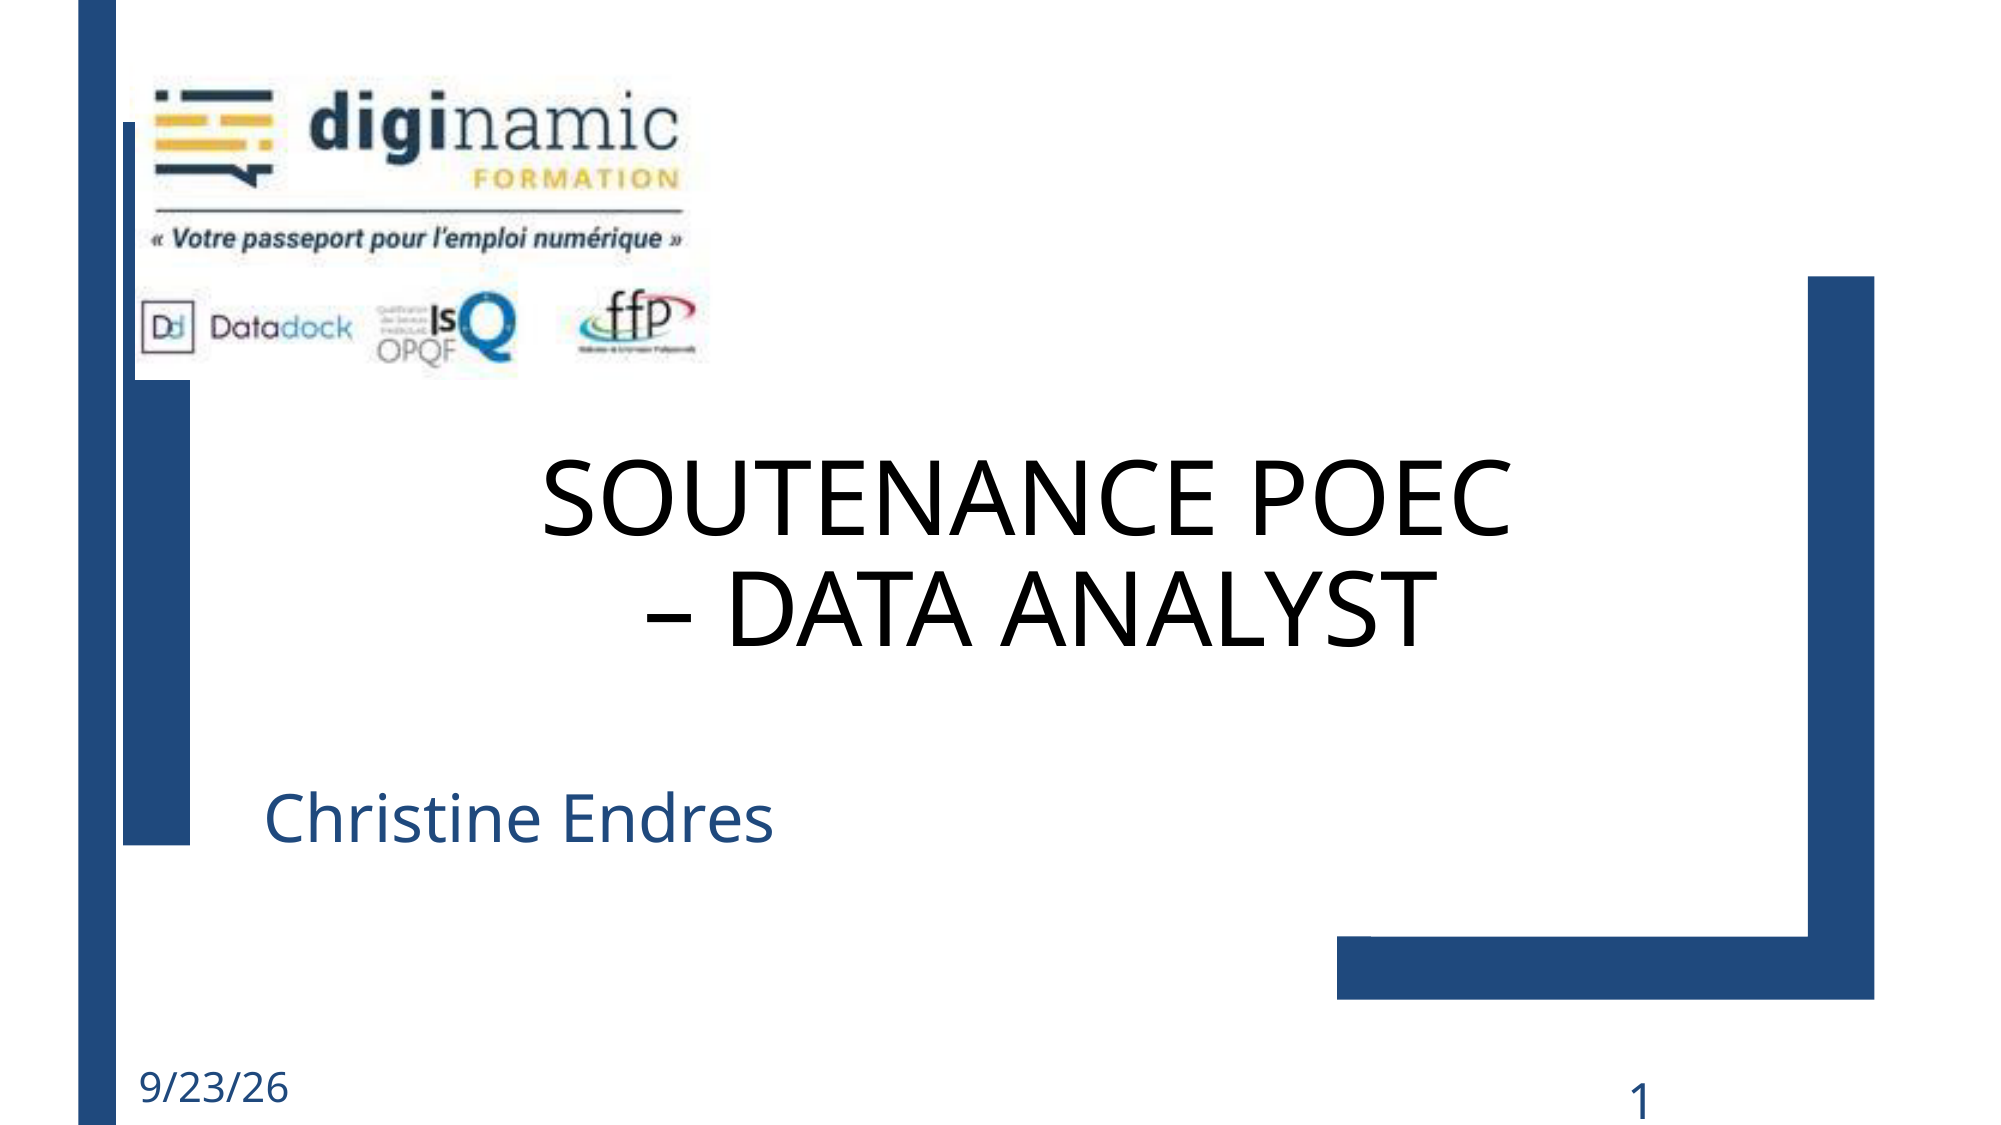

# Soutenance POEC – DATA Analyst
Christine Endres
1